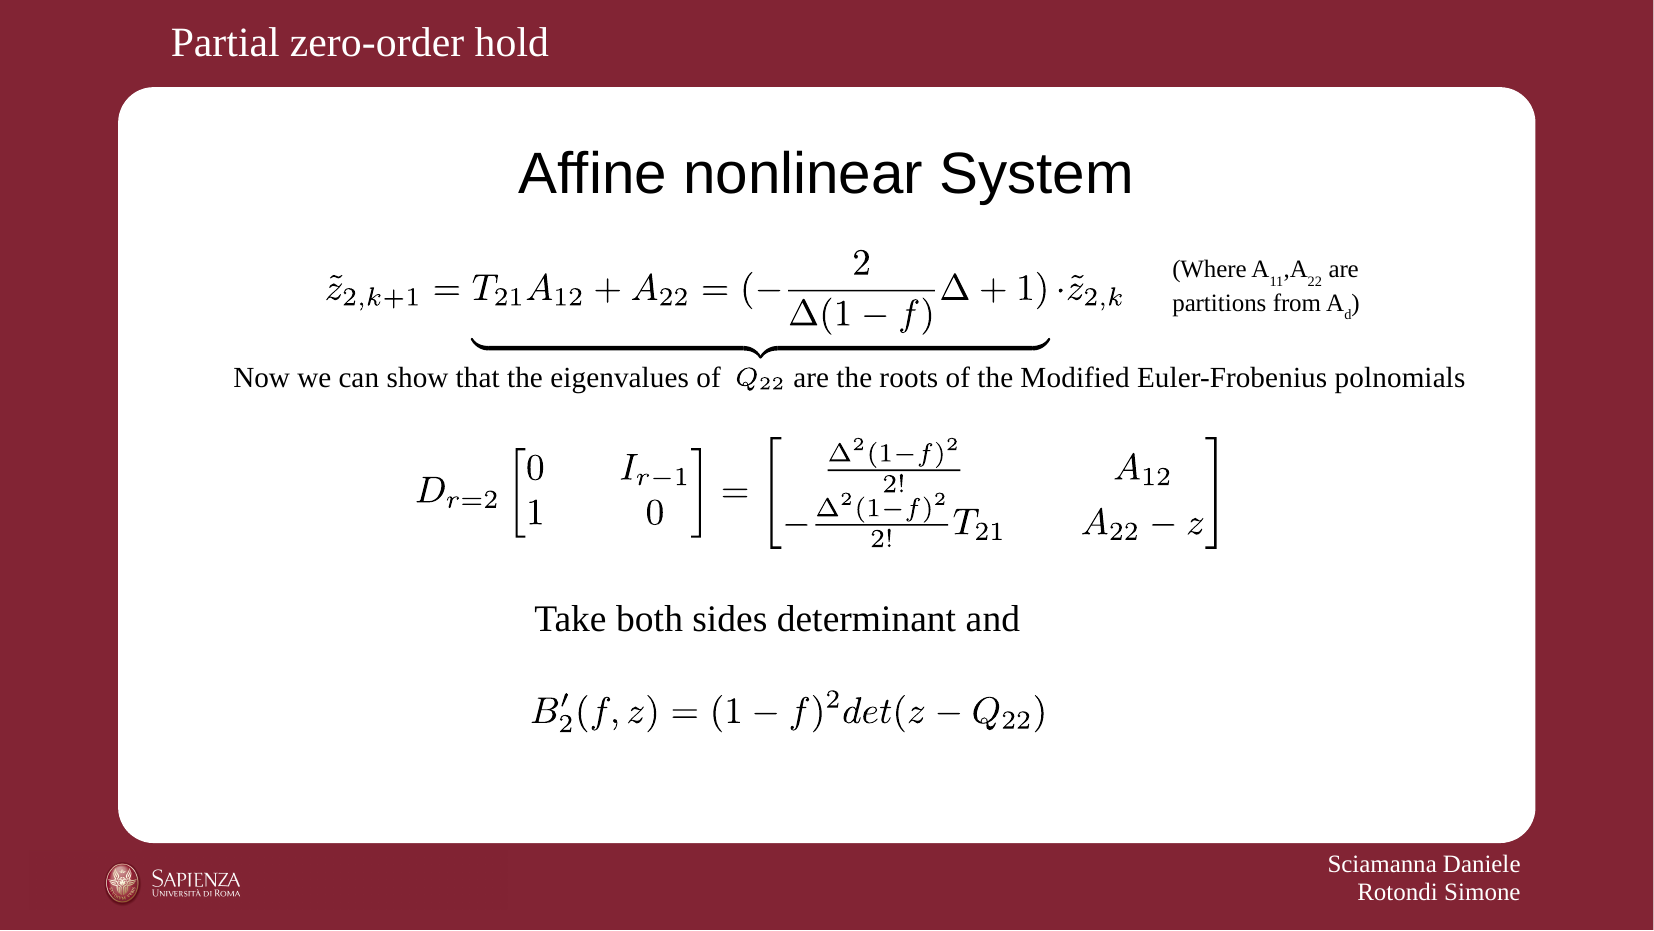

Partial zero-order hold
# Affine nonlinear System
(Where A11,A22 are partitions from Ad)
Now we can show that the eigenvalues of are the roots of the Modified Euler-Frobenius polnomials
Take both sides determinant and
Sciamanna Daniele
Rotondi Simone